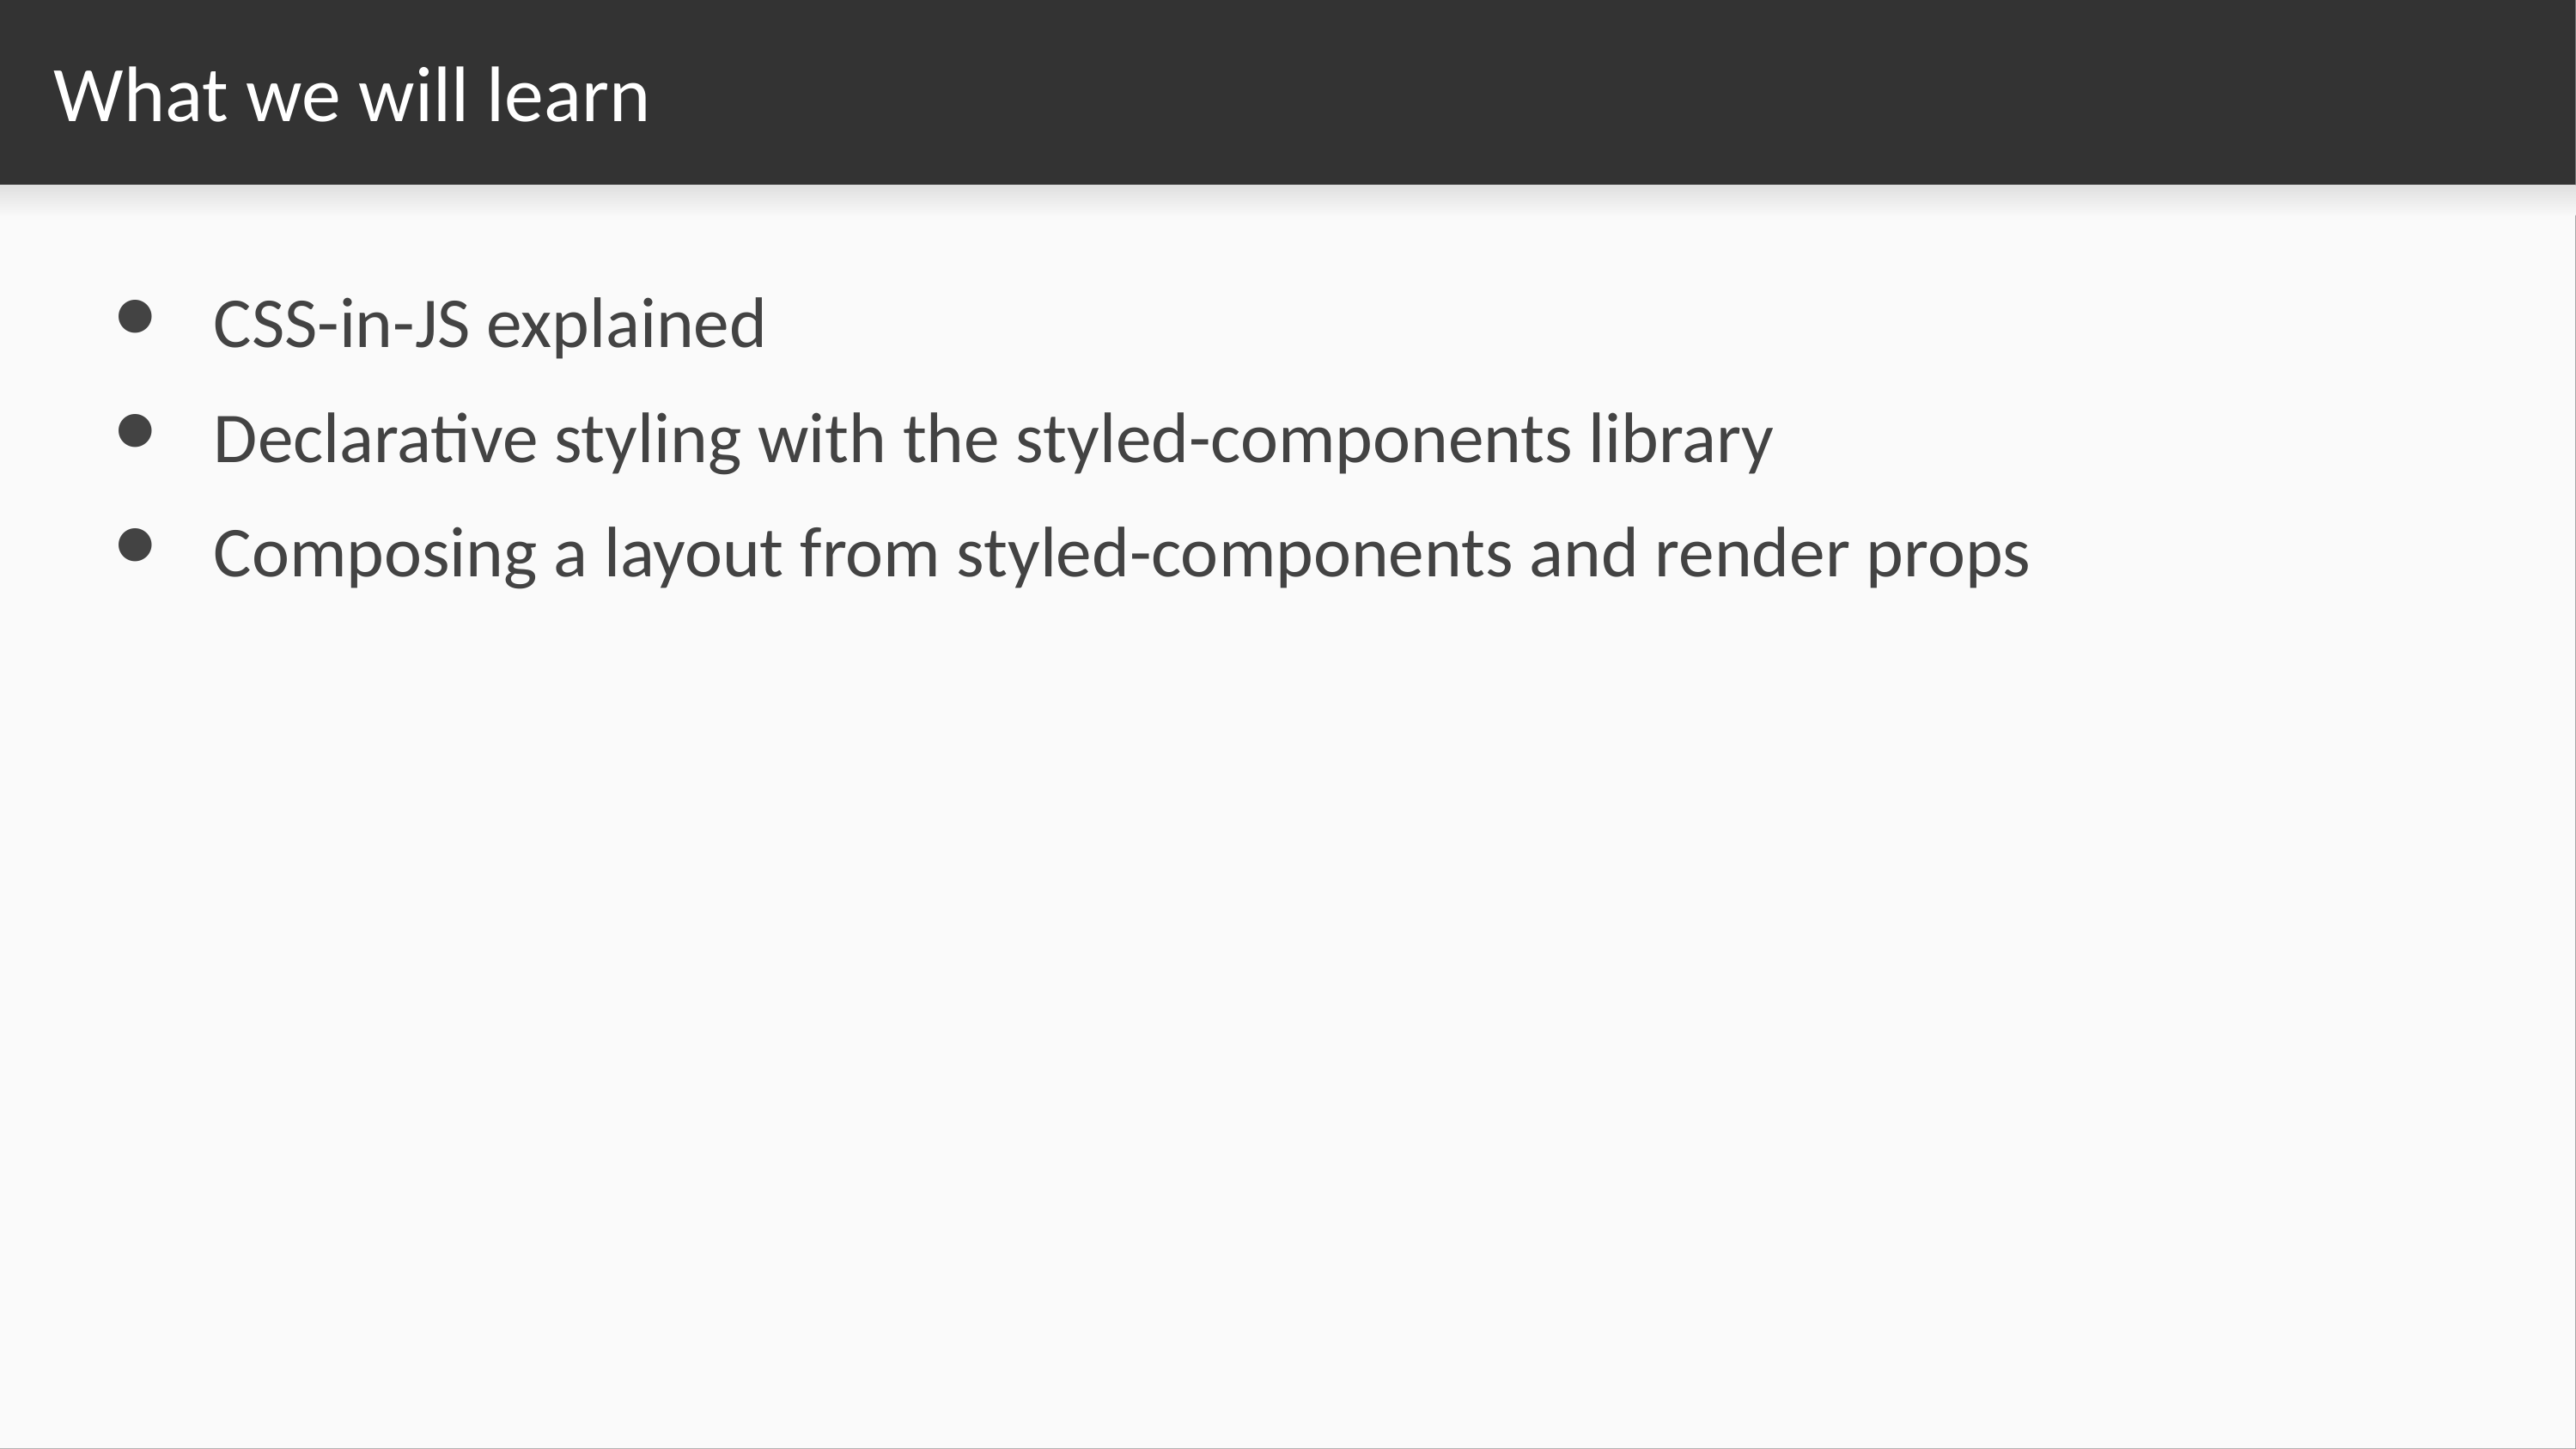

# What we will learn
CSS-in-JS explained
Declarative styling with the styled-components library
Composing a layout from styled-components and render props